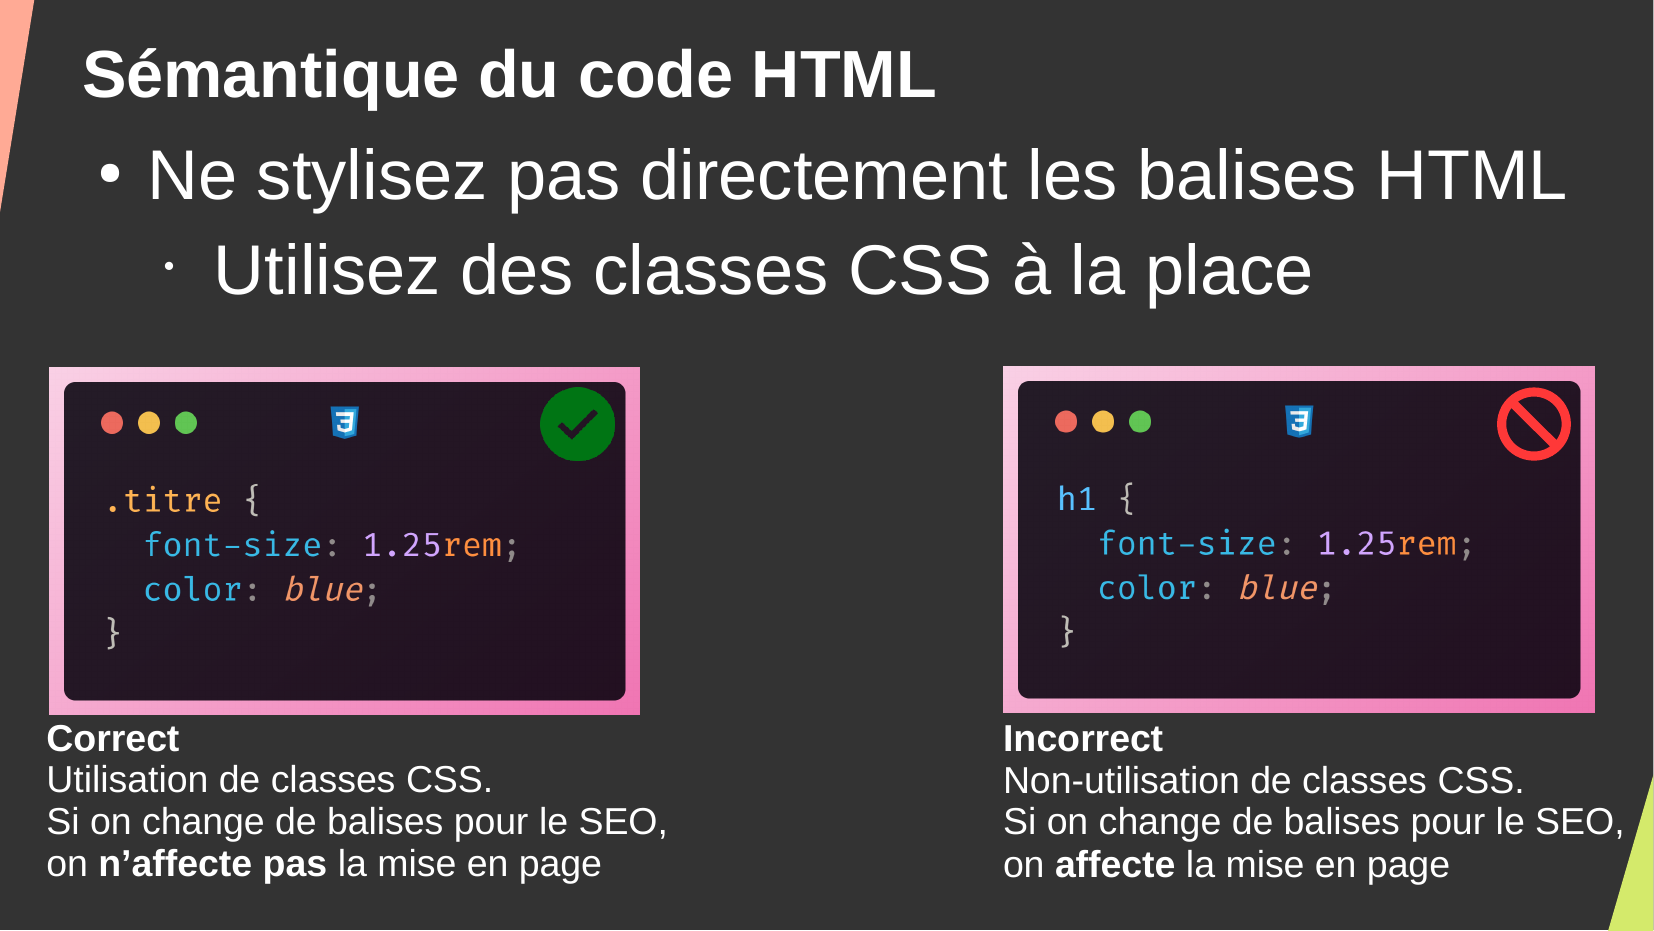

# Sémantique du code HTML
Ne stylisez pas directement les balises HTML
Utilisez des classes CSS à la place
Correct
Utilisation de classes CSS.
Si on change de balises pour le SEO, on n’affecte pas la mise en page
Incorrect
Non-utilisation de classes CSS.
Si on change de balises pour le SEO, on affecte la mise en page